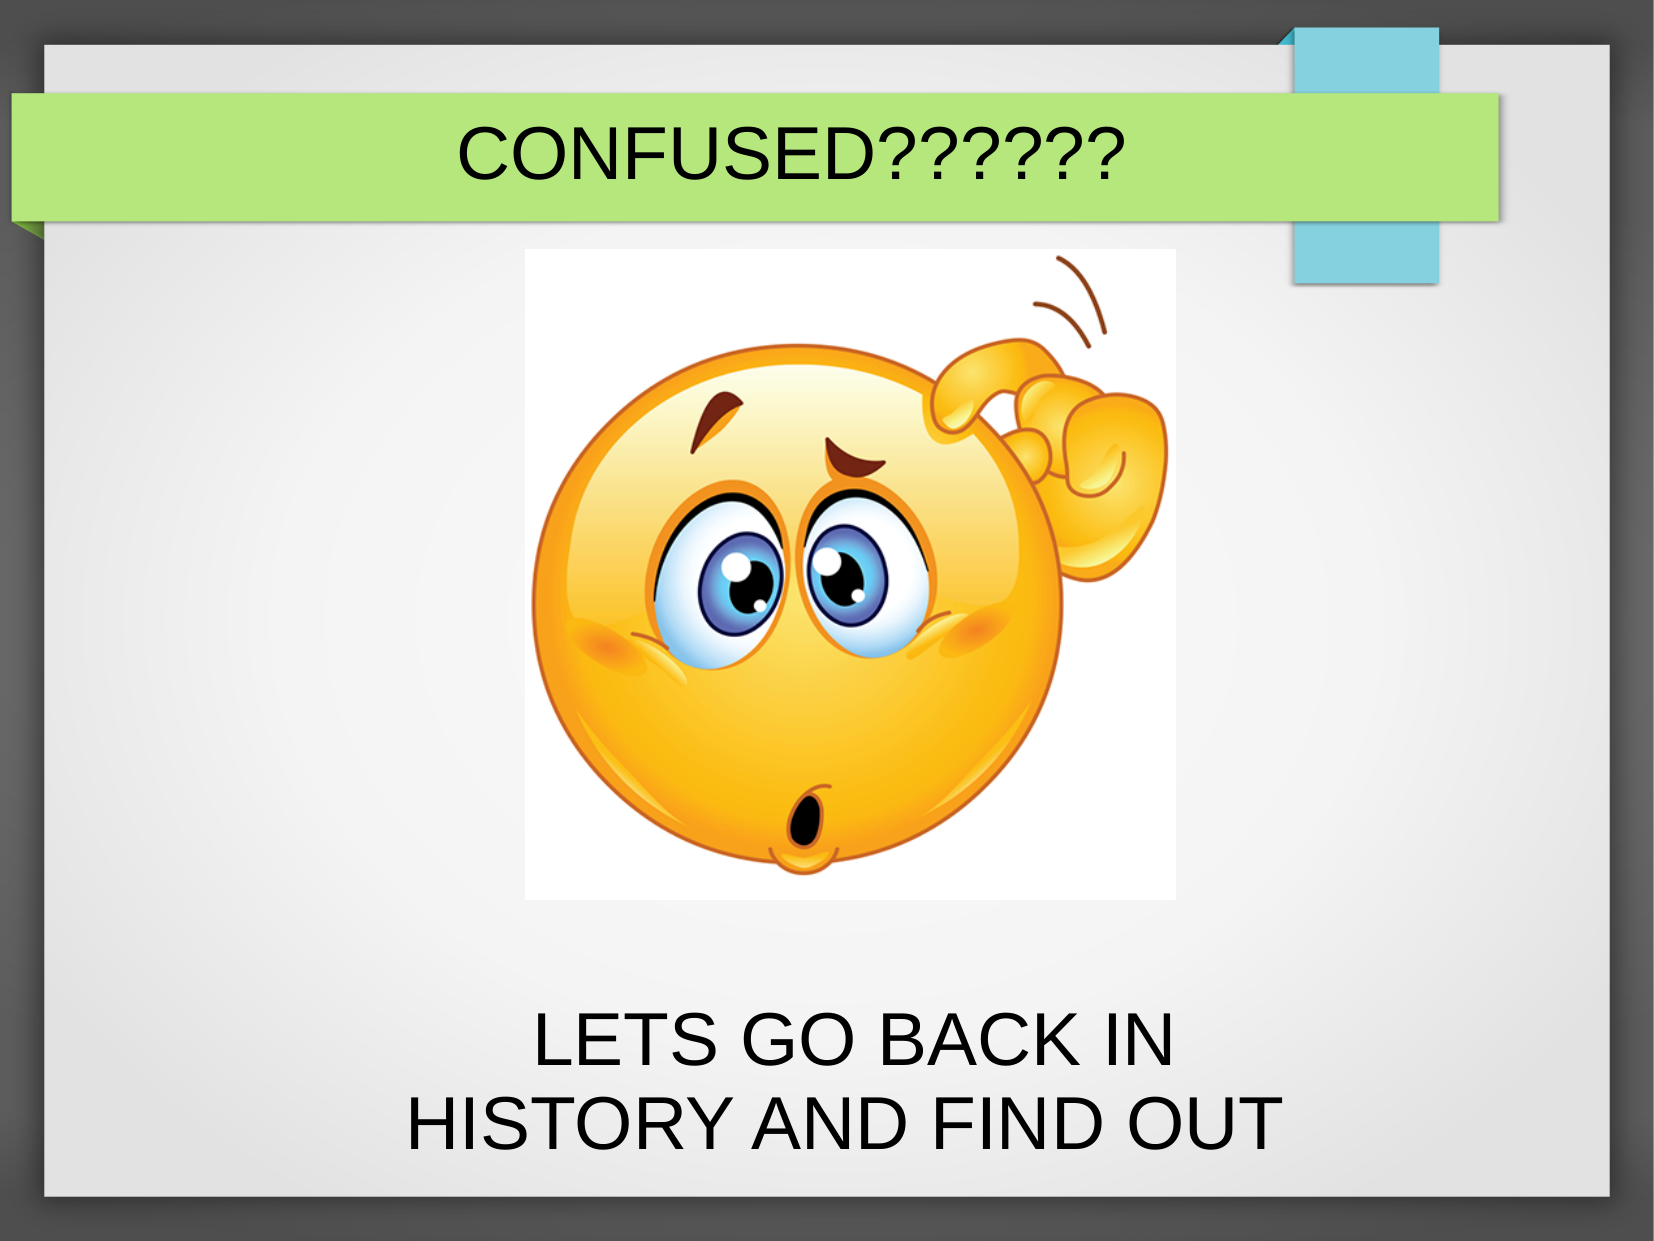

# CONFUSED??????
LETS GO BACK IN HISTORY AND FIND OUT